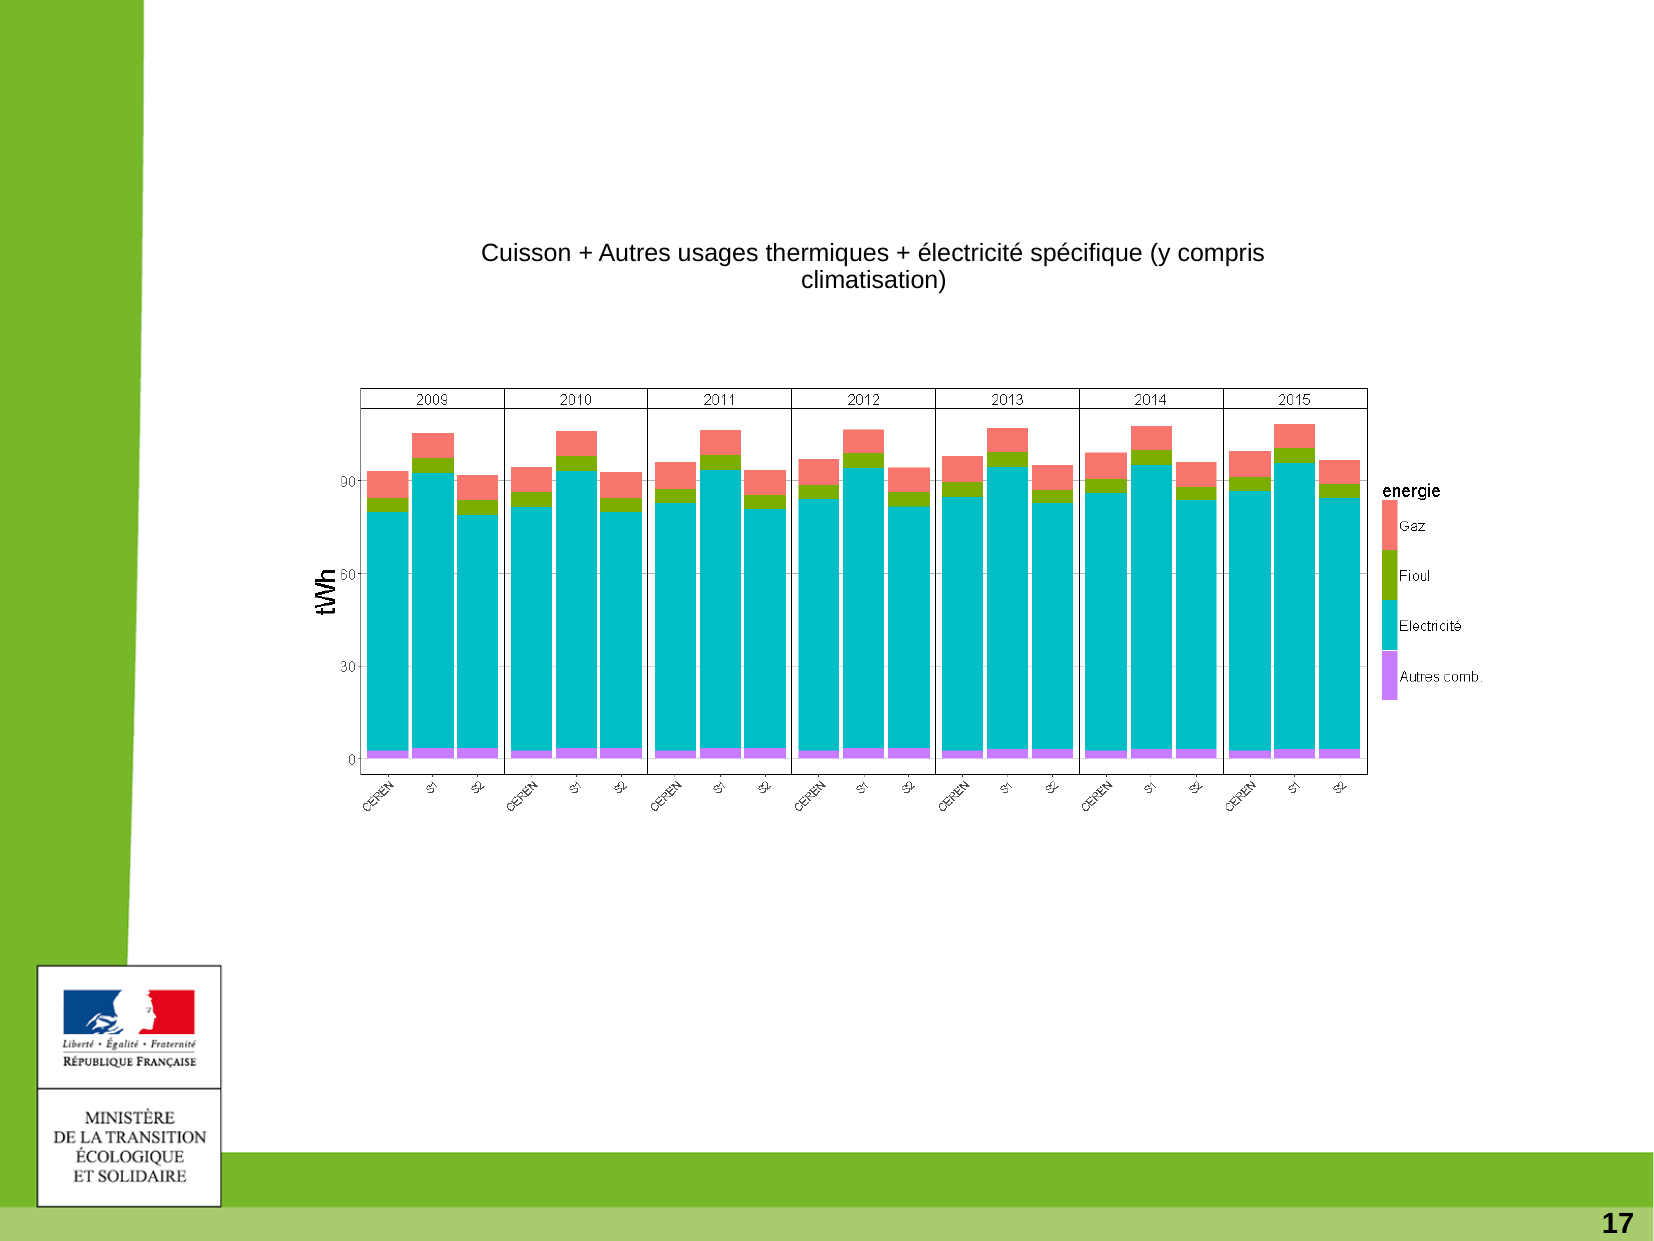

Cuisson + Autres usages thermiques + électricité spécifique (y compris climatisation)